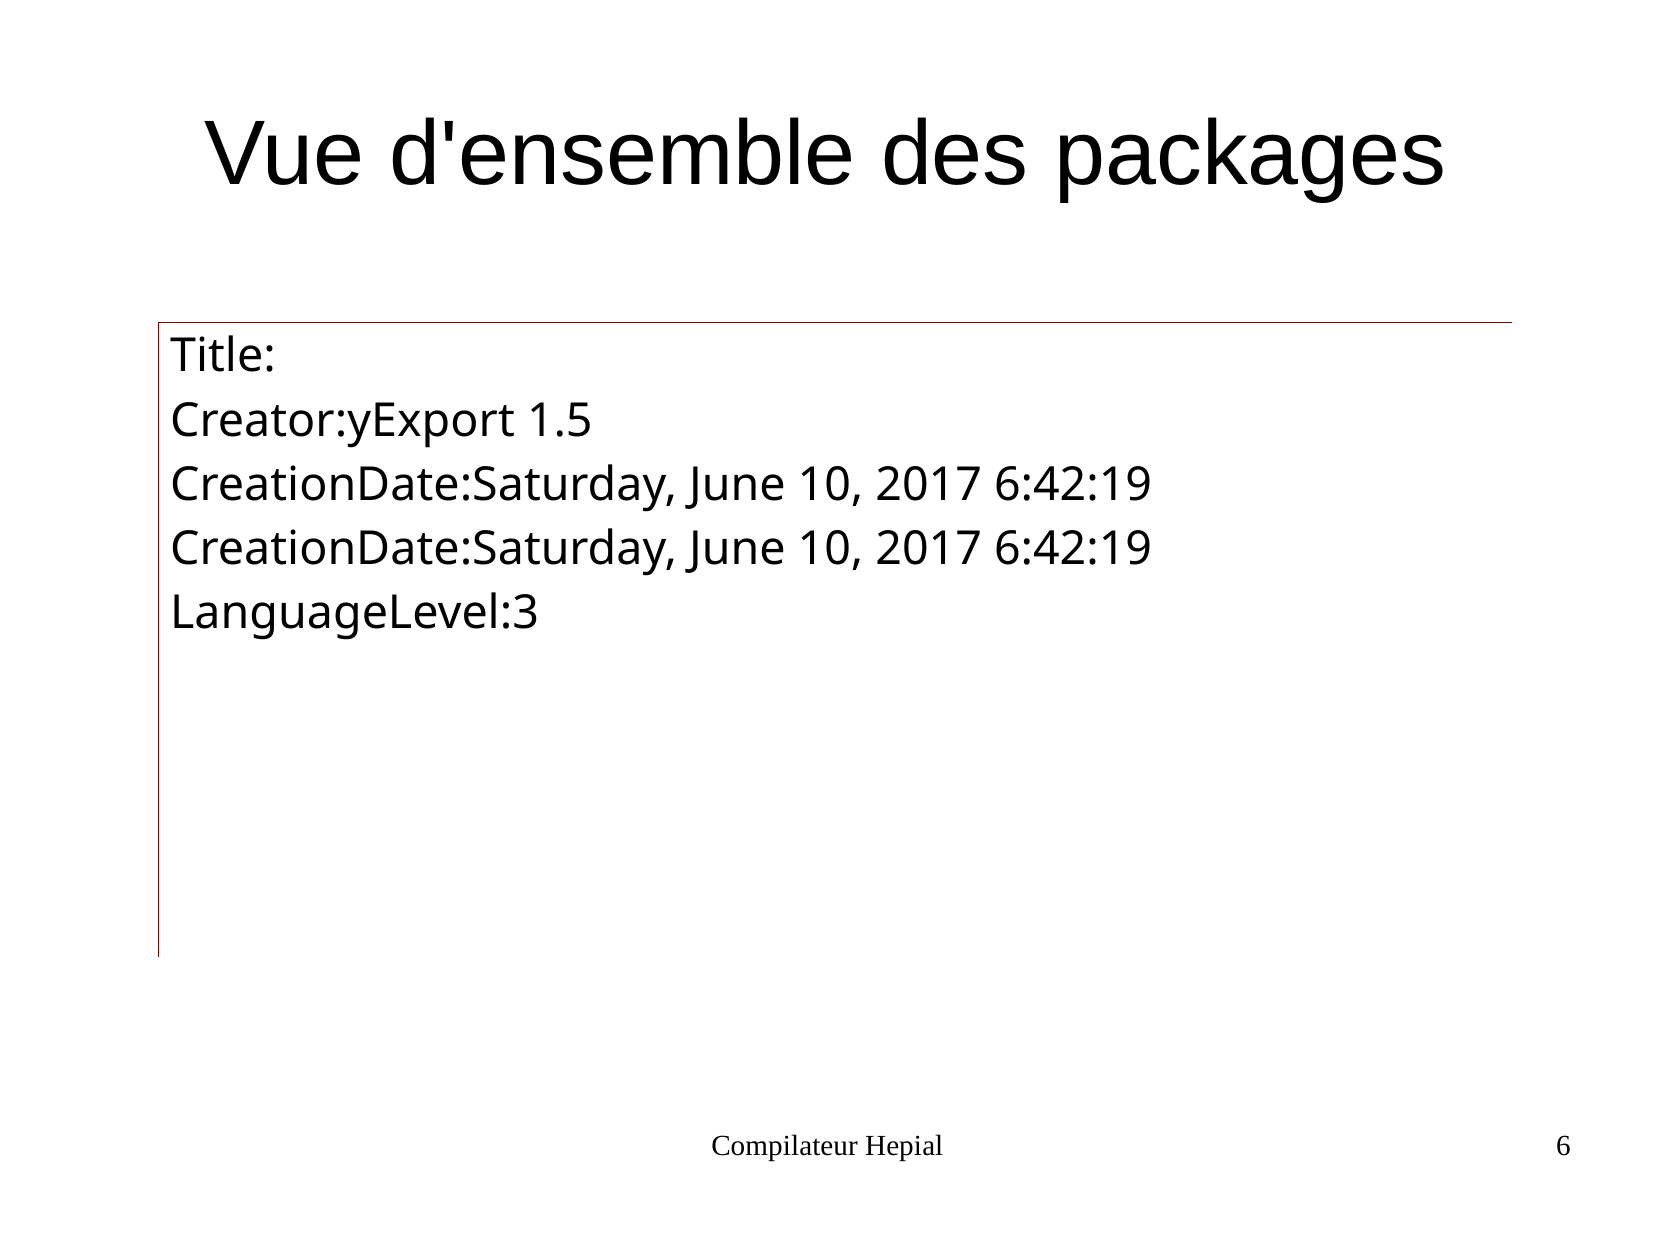

# Vue d'ensemble des packages
Compilateur Hepial
6